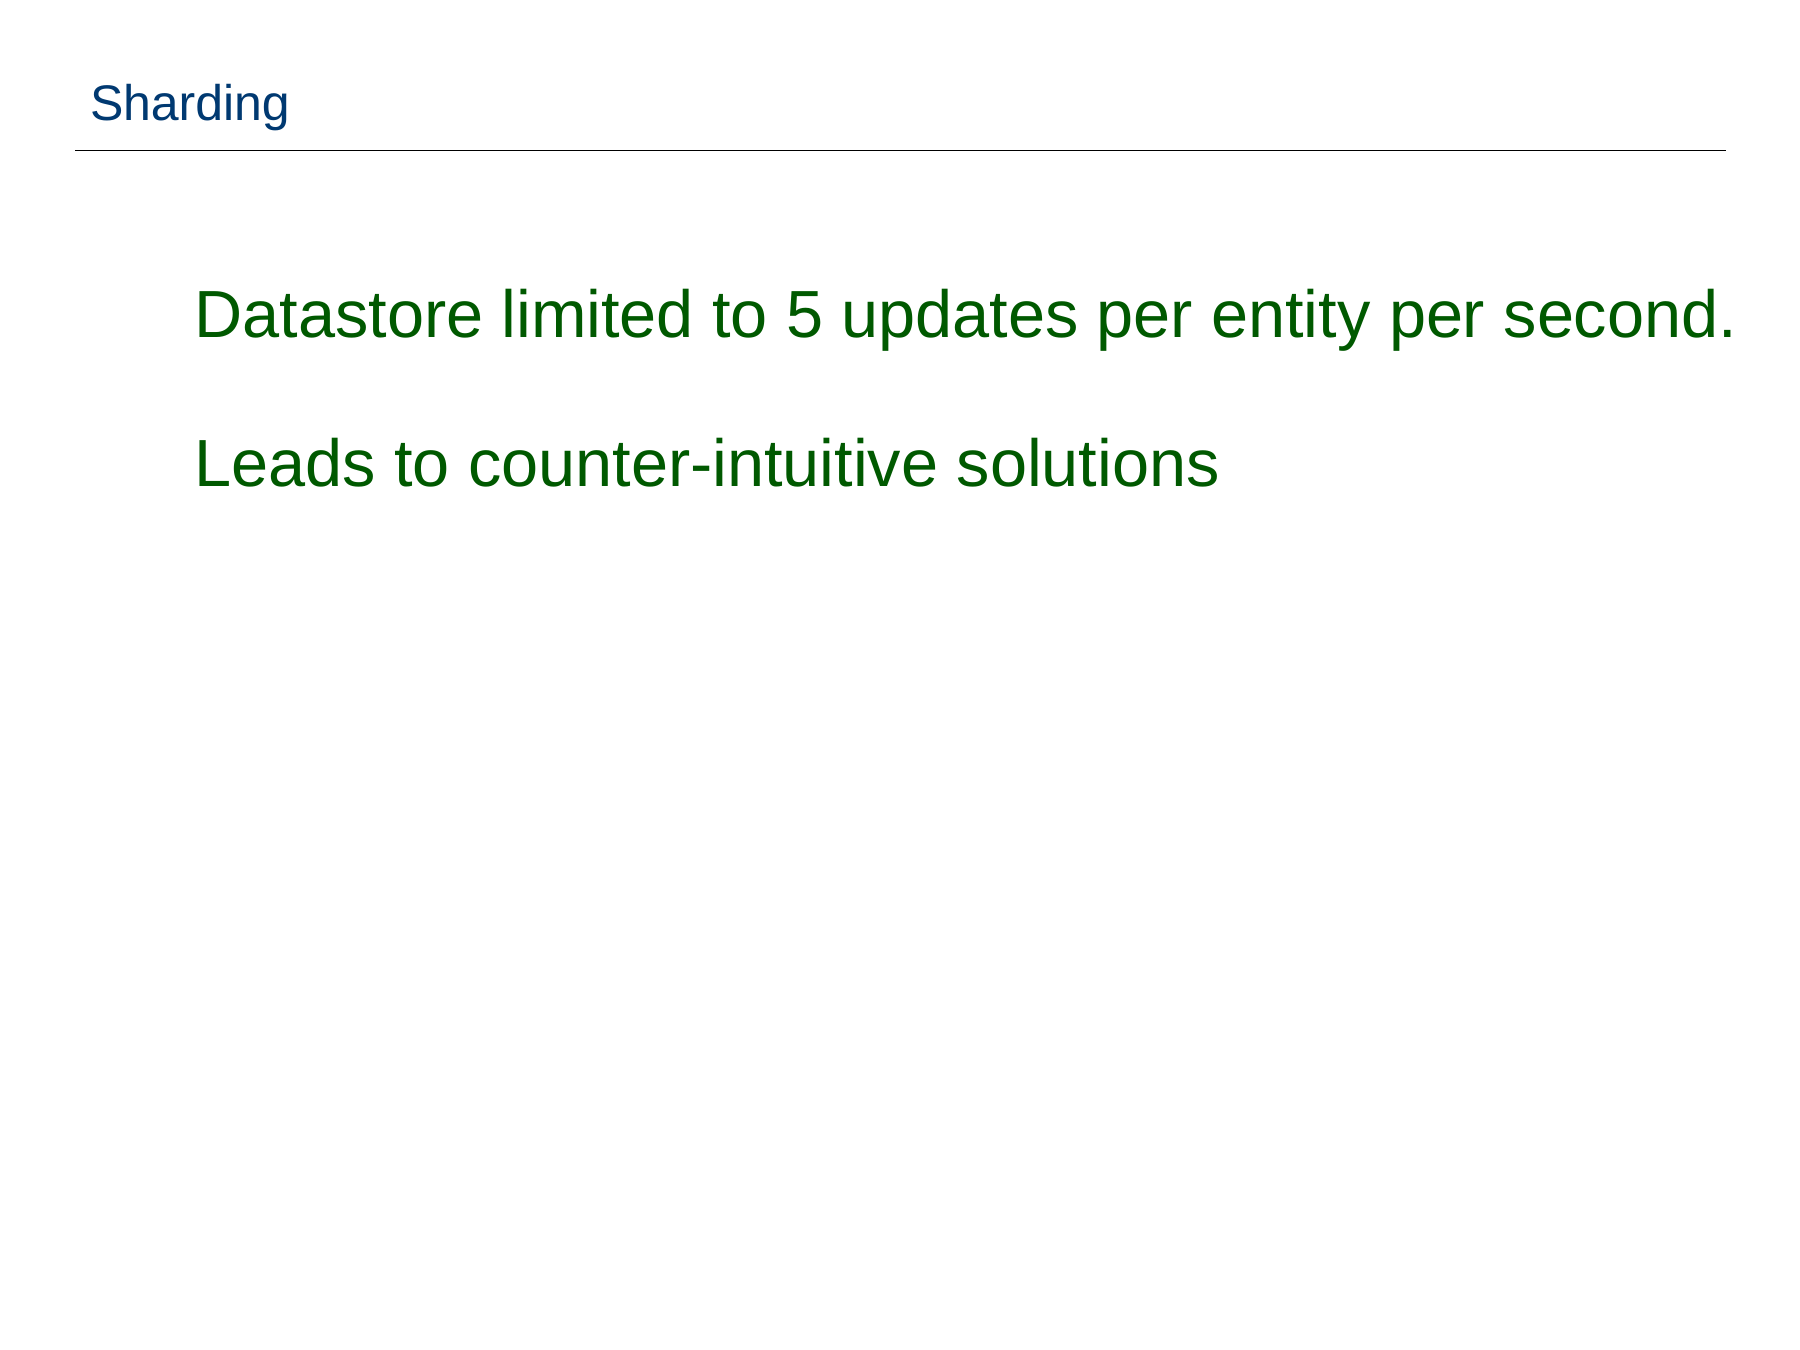

# Sharding
Datastore limited to 5 updates per entity per second.
Leads to counter-intuitive solutions